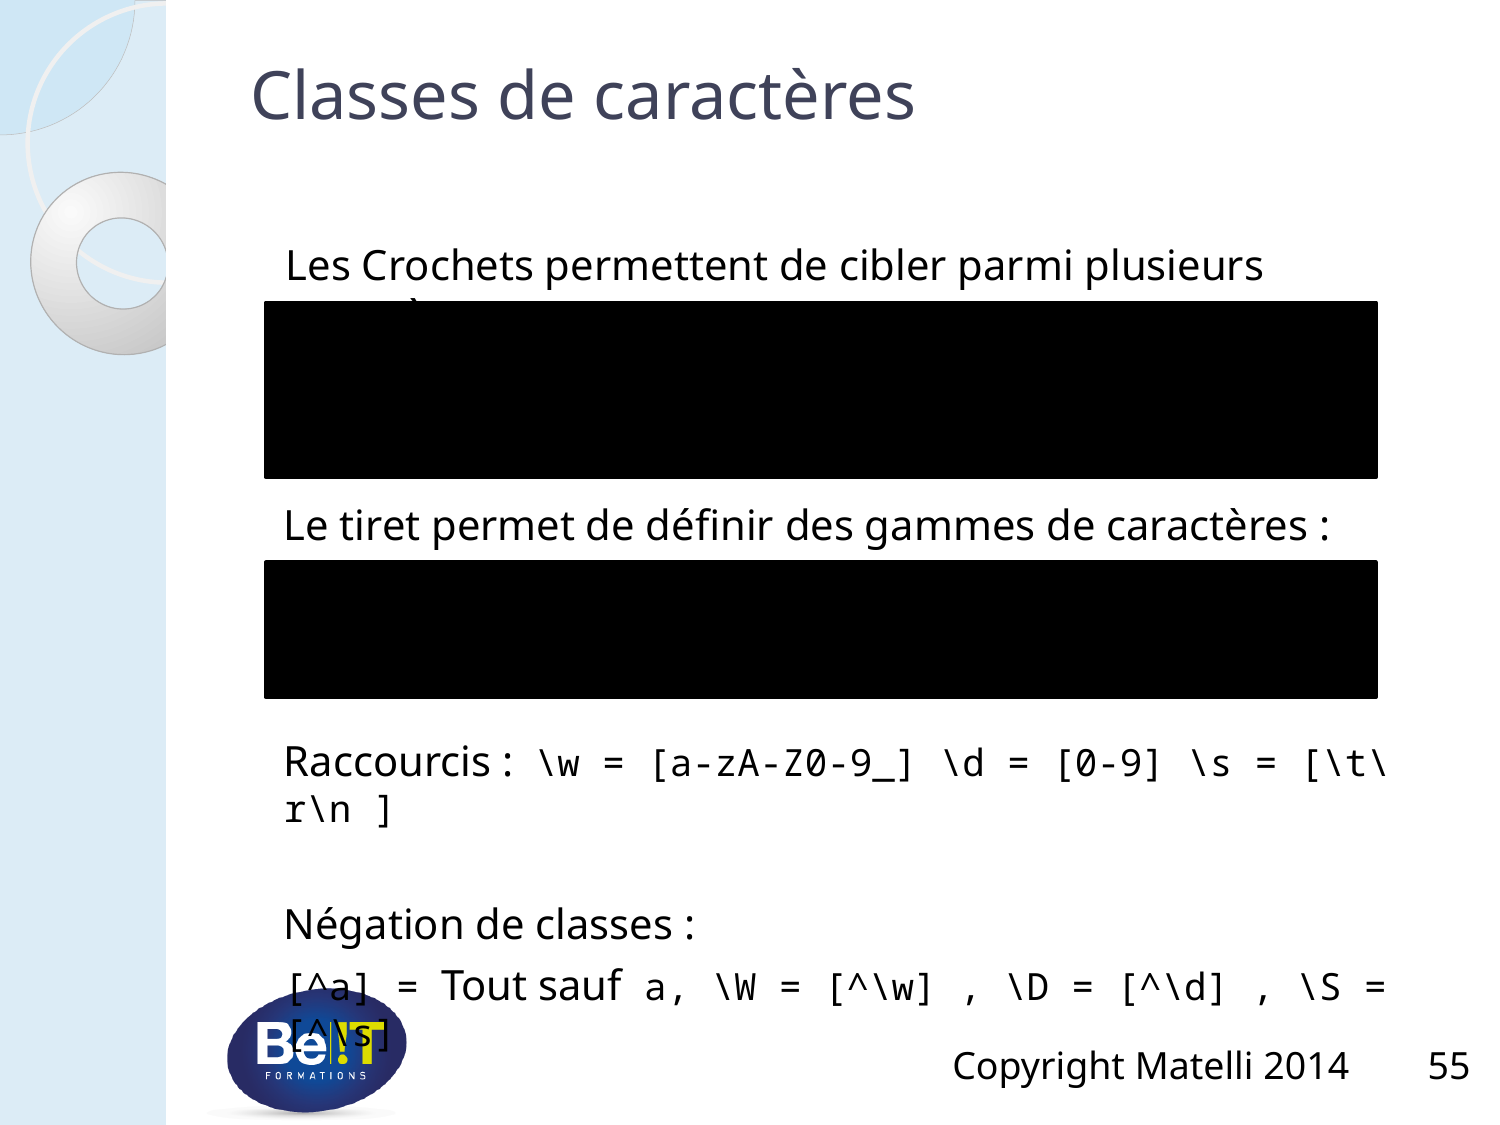

# Classes de caractères
Les Crochets permettent de cibler parmi plusieurs caractères :
 /[abc]{2}/.test("aa") // true
 /[abc]{2}/.test("ba") // true
 /[abc]{2}/.test("ac") // true
Le tiret permet de définir des gammes de caractères :
Raccourcis : \w = [a-zA-Z0-9_] \d = [0-9] \s = [\t\r\n ]
Négation de classes :
[^a] = Tout sauf a, \W = [^\w] , \D = [^\d] , \S = [^\s]
 /[a-z]+/.test("aeiuwvzmoiqergbwc") // true
 /[A-Z0-9]+/.test("AFAZ81AZHHZ48") // true
Copyright Matelli 2014